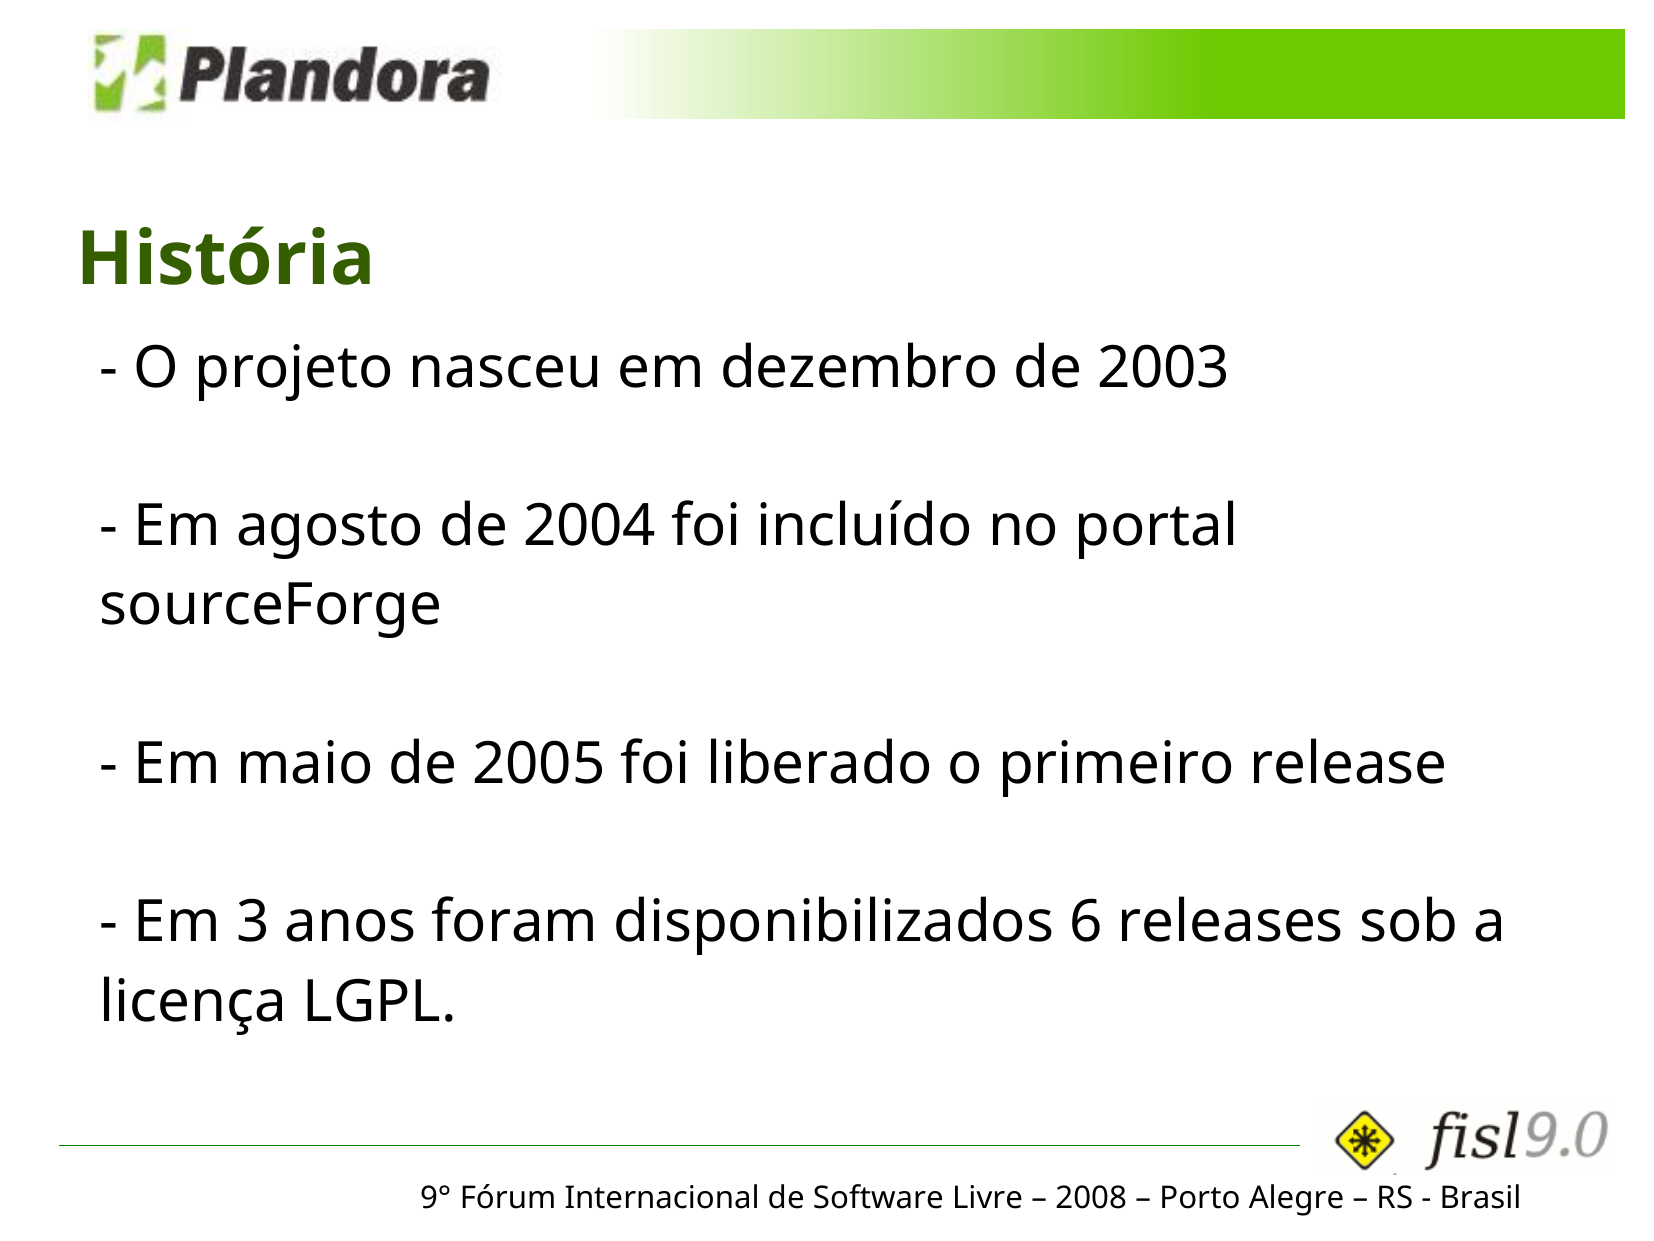

# História
- O projeto nasceu em dezembro de 2003
- Em agosto de 2004 foi incluído no portal sourceForge
- Em maio de 2005 foi liberado o primeiro release
- Em 3 anos foram disponibilizados 6 releases sob a licença LGPL.